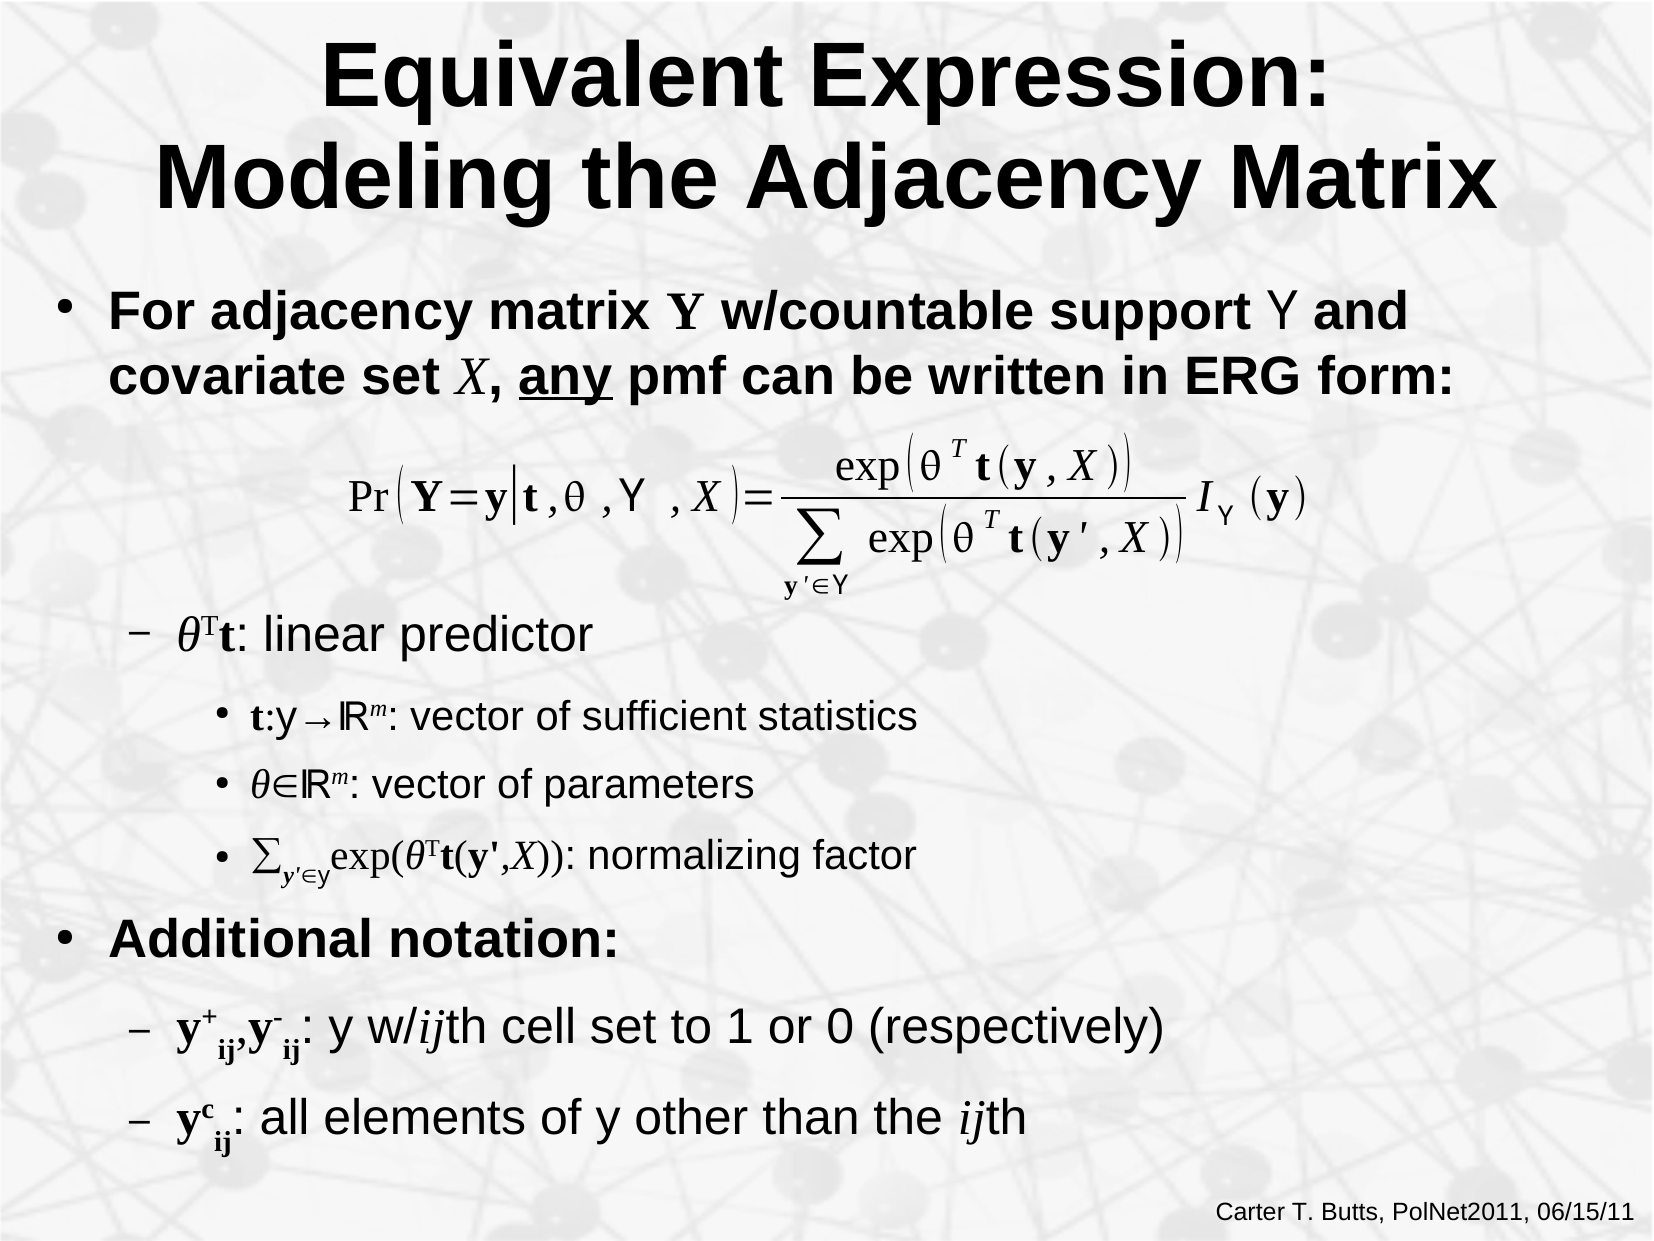

# Equivalent Expression: Modeling the Adjacency Matrix
For adjacency matrix Y w/countable support Y and covariate set X, any pmf can be written in ERG form:
θTt: linear predictor
t:y→ℝm: vector of sufficient statistics
θ∈ℝm: vector of parameters
∑y'yexp(θTt(y',X)): normalizing factor
Additional notation:
y+ij,y-ij: y w/ijth cell set to 1 or 0 (respectively)
ycij: all elements of y other than the ijth